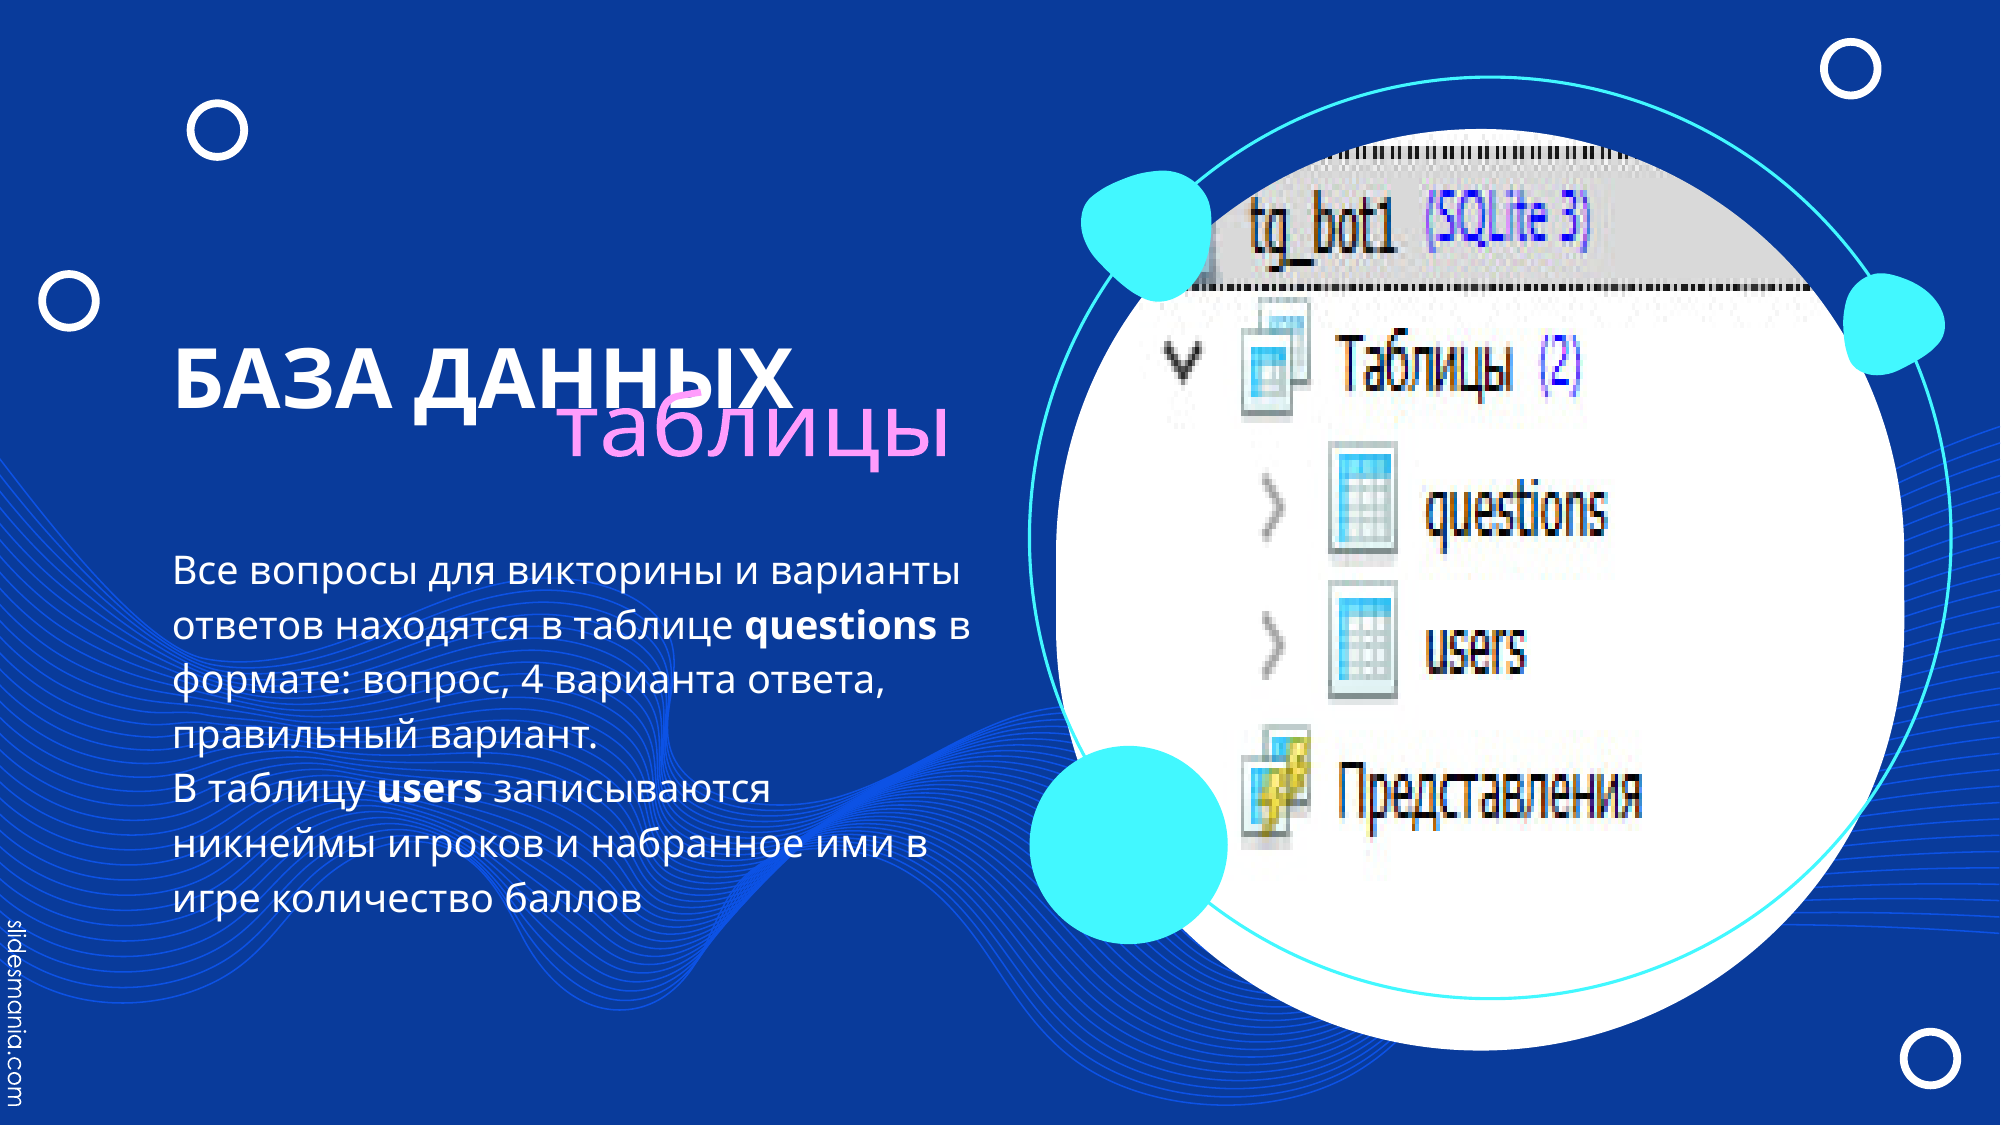

# БАЗА ДАННЫХ
таблицы
Все вопросы для викторины и варианты ответов находятся в таблице questions в формате: вопрос, 4 варианта ответа, правильный вариант.
В таблицу users записываются никнеймы игроков и набранное ими в игре количество баллов